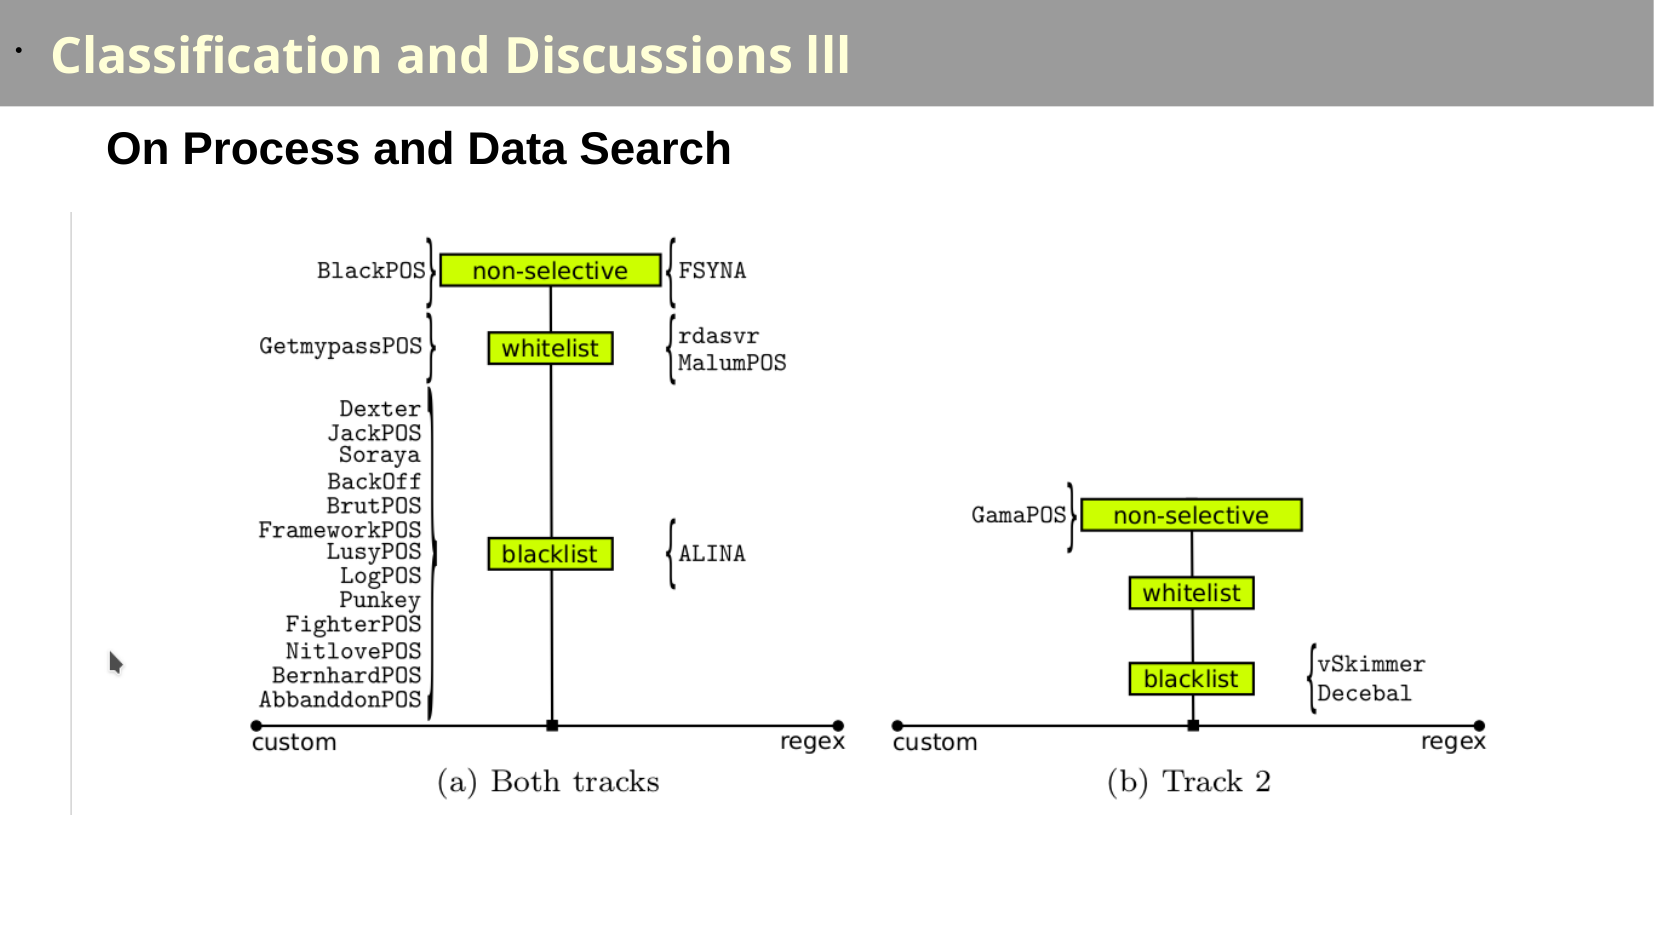

Classification and Discussions lll
# On Process and Data Search